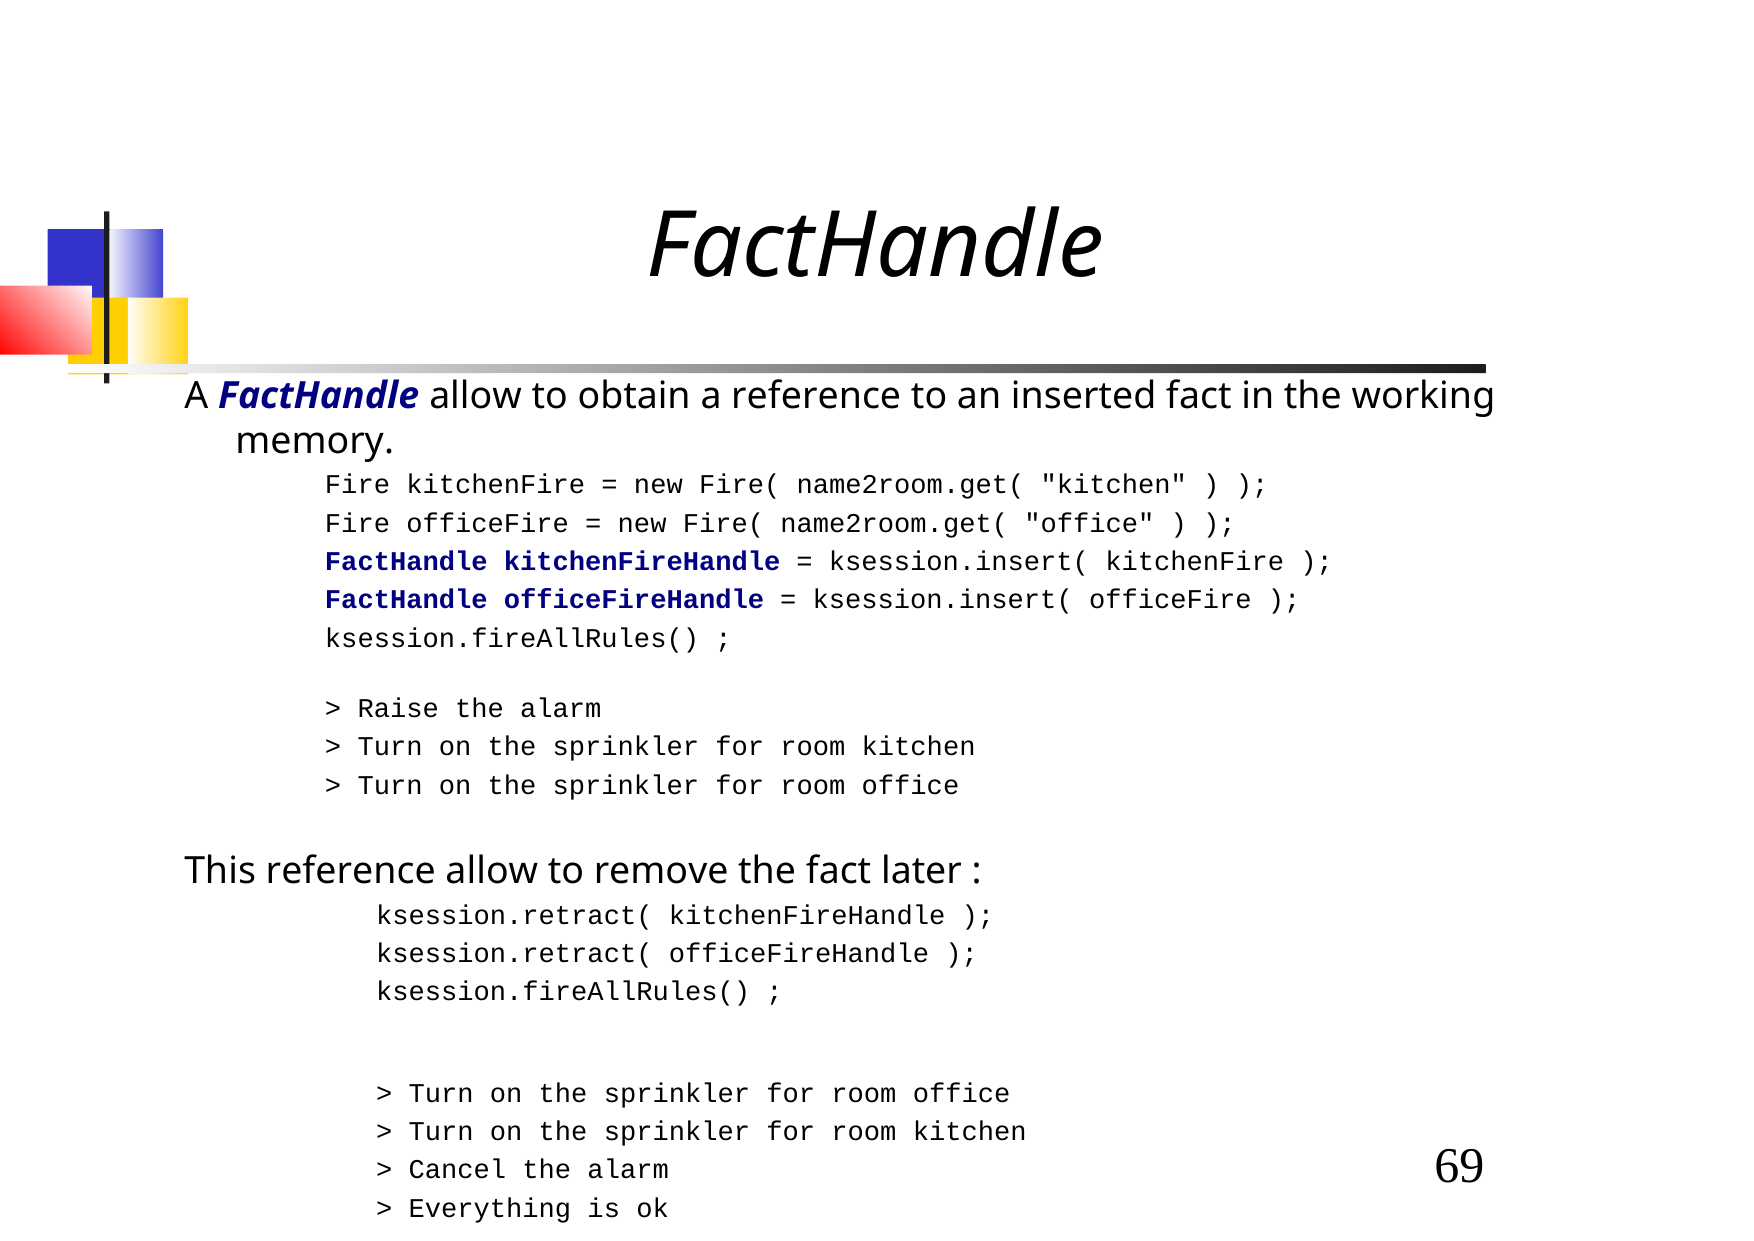

# FactHandle
A FactHandle allow to obtain a reference to an inserted fact in the working memory.
Fire kitchenFire = new Fire( name2room.get( "kitchen" ) );
Fire officeFire = new Fire( name2room.get( "office" ) );
FactHandle kitchenFireHandle = ksession.insert( kitchenFire );
FactHandle officeFireHandle = ksession.insert( officeFire );
ksession.fireAllRules() ;
> Raise the alarm
> Turn on the sprinkler for room kitchen
> Turn on the sprinkler for room office
This reference allow to remove the fact later :
ksession.retract( kitchenFireHandle );
ksession.retract( officeFireHandle );
ksession.fireAllRules() ;
> Turn on the sprinkler for room office
> Turn on the sprinkler for room kitchen
> Cancel the alarm
> Everything is ok